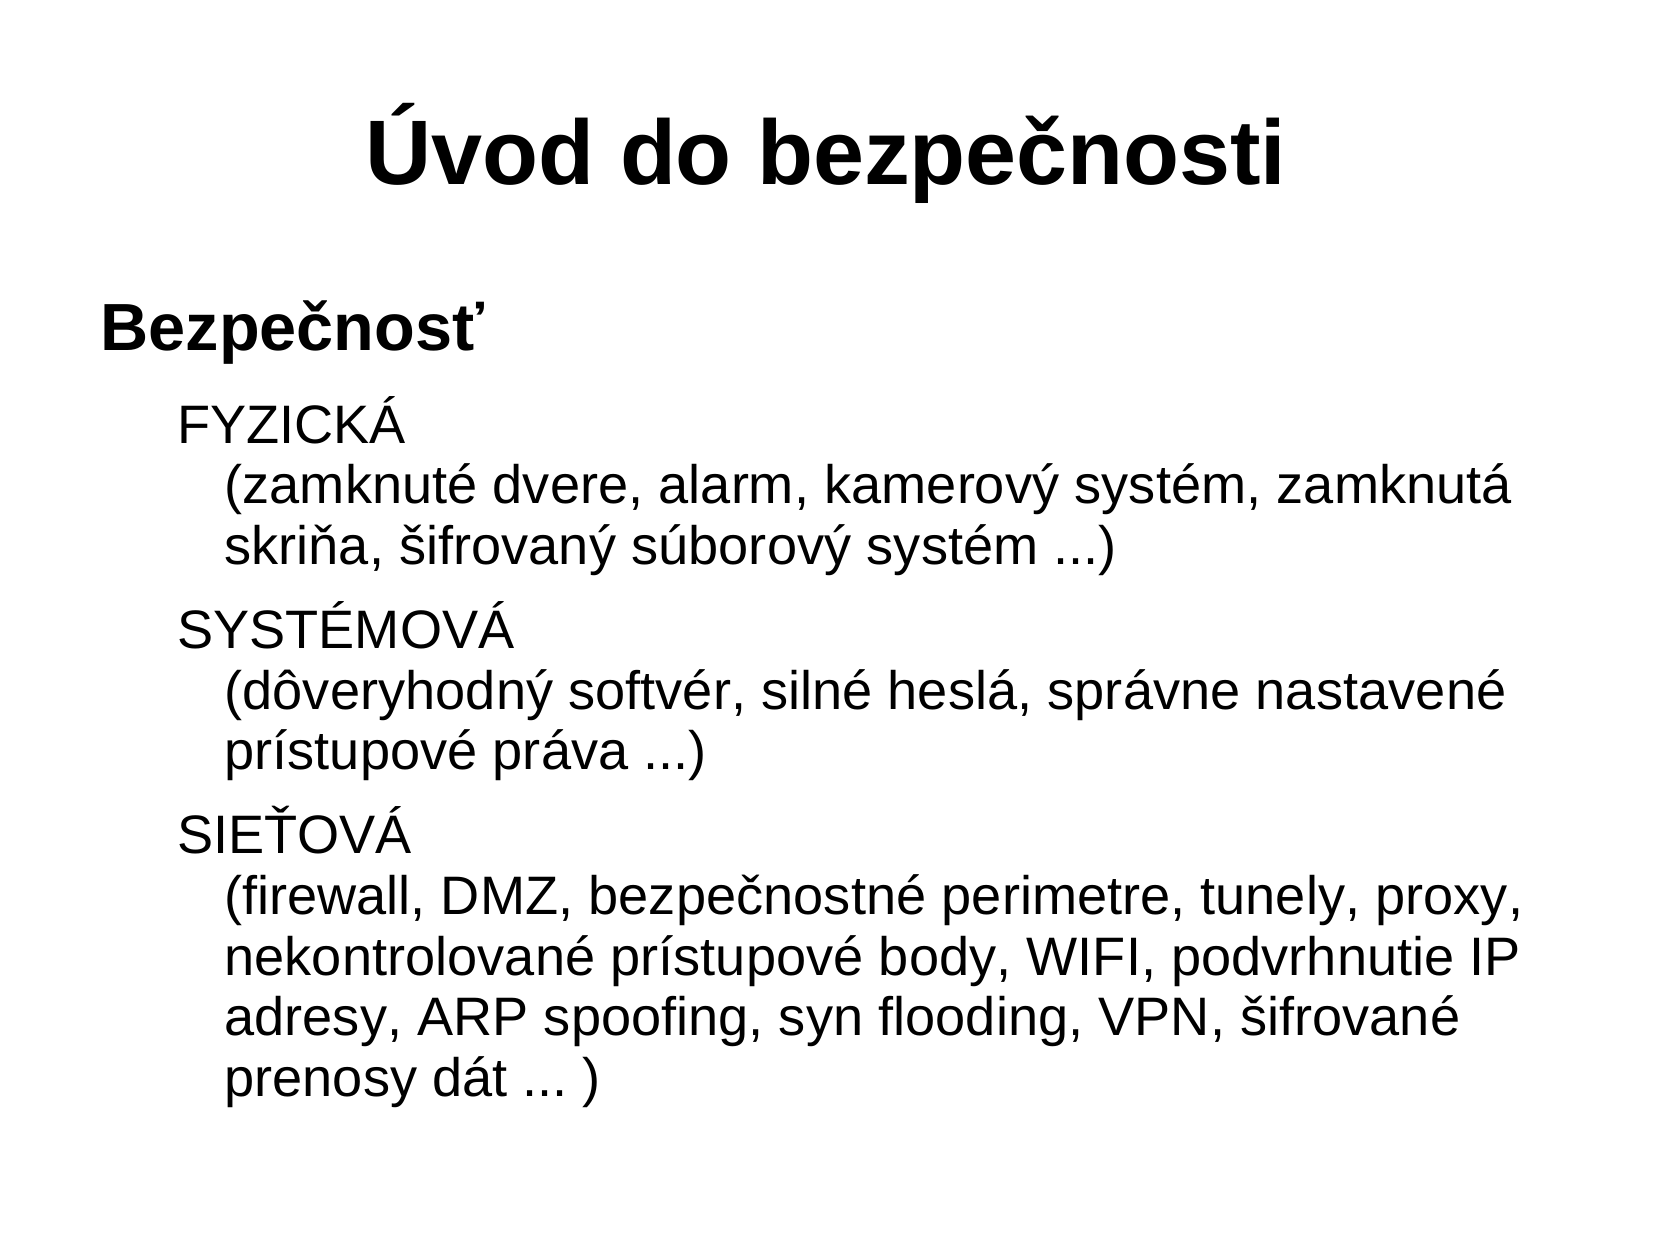

# Úvod do bezpečnosti
Bezpečnosť
FYZICKÁ
(zamknuté dvere, alarm, kamerový systém, zamknutá skriňa, šifrovaný súborový systém ...)
SYSTÉMOVÁ
(dôveryhodný softvér, silné heslá, správne nastavené prístupové práva ...)
SIEŤOVÁ
(firewall, DMZ, bezpečnostné perimetre, tunely, proxy, nekontrolované prístupové body, WIFI, podvrhnutie IP adresy, ARP spoofing, syn flooding, VPN, šifrované prenosy dát ... )